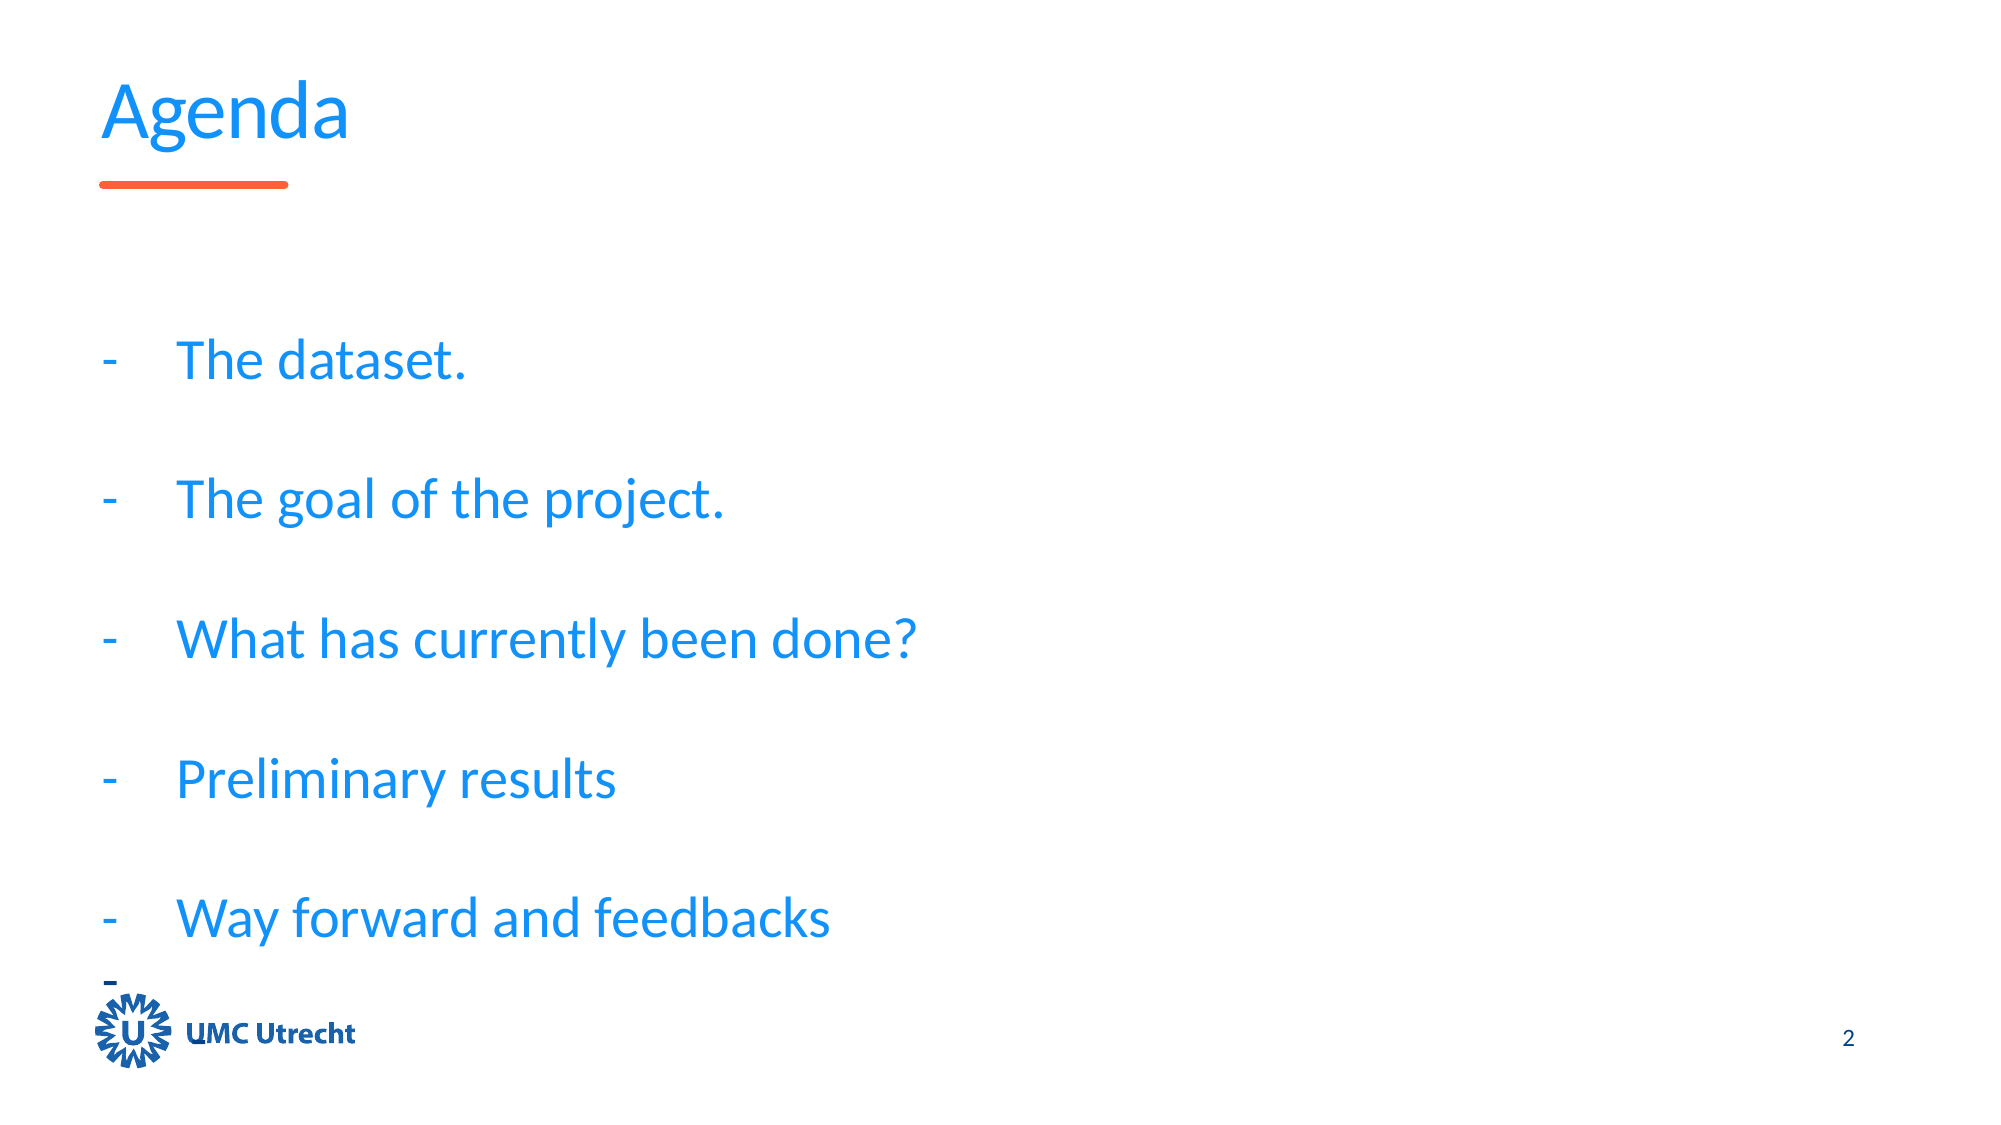

# Agenda
The dataset.
The goal of the project.
What has currently been done?
Preliminary results
Way forward and feedbacks